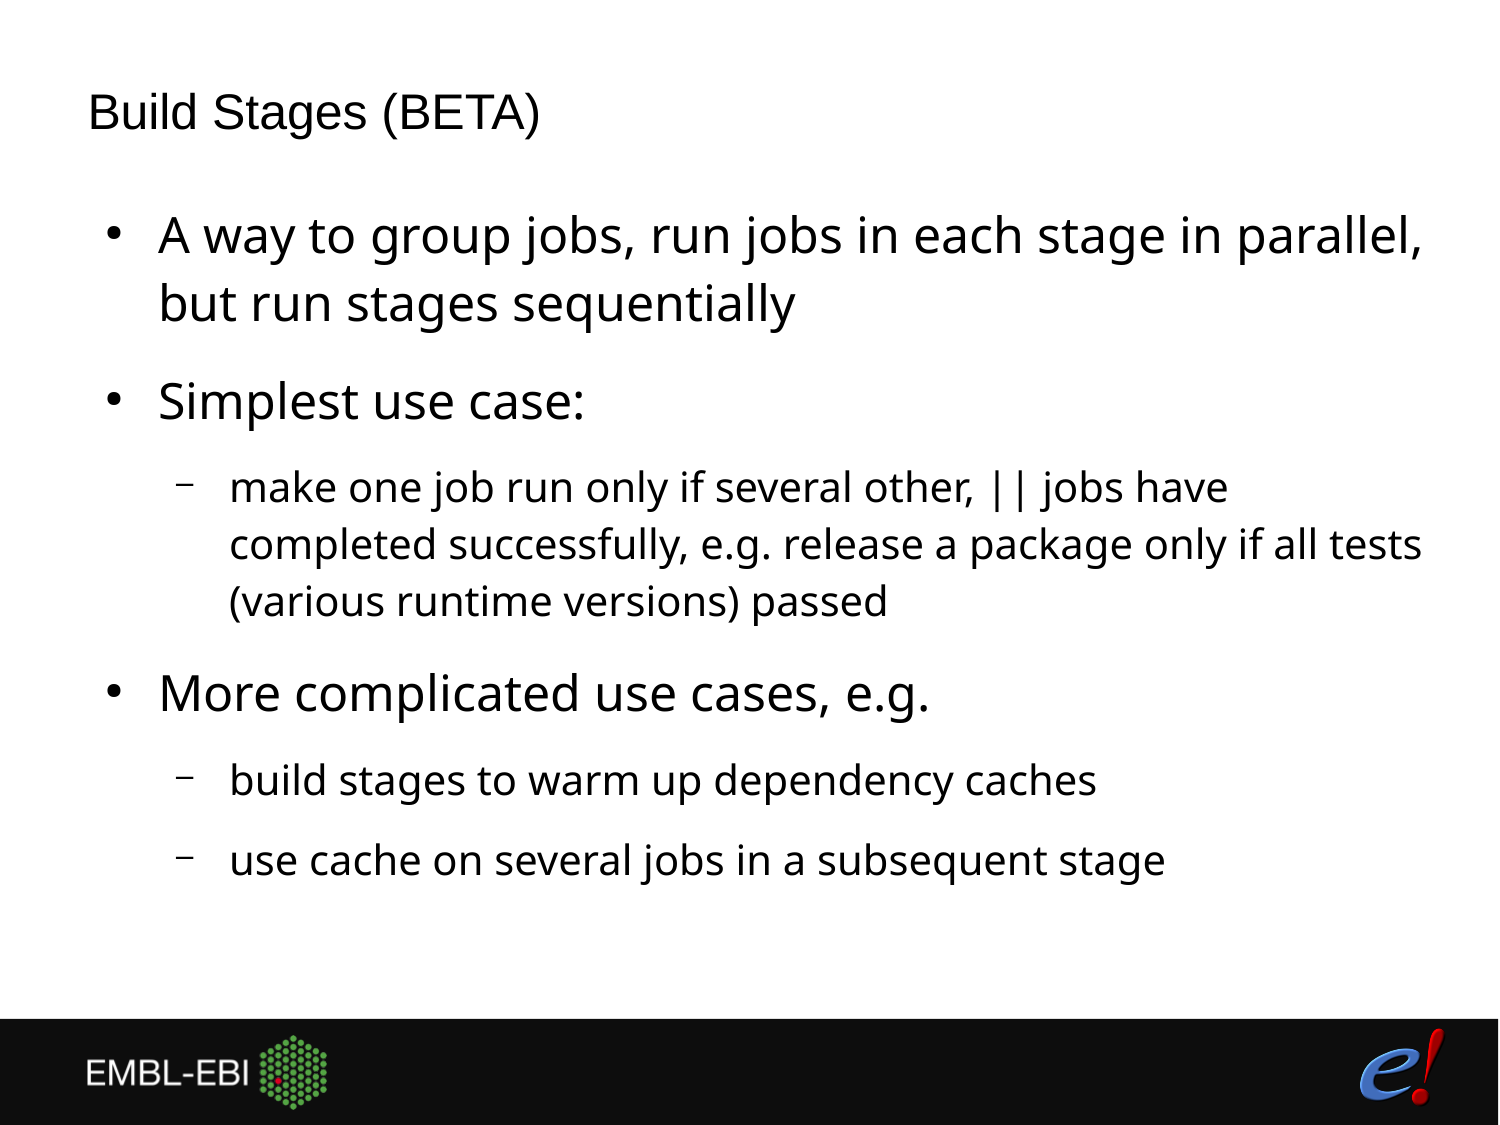

# Build Stages (BETA)
A way to group jobs, run jobs in each stage in parallel, but run stages sequentially
Simplest use case:
make one job run only if several other, || jobs have completed successfully, e.g. release a package only if all tests (various runtime versions) passed
More complicated use cases, e.g.
build stages to warm up dependency caches
use cache on several jobs in a subsequent stage